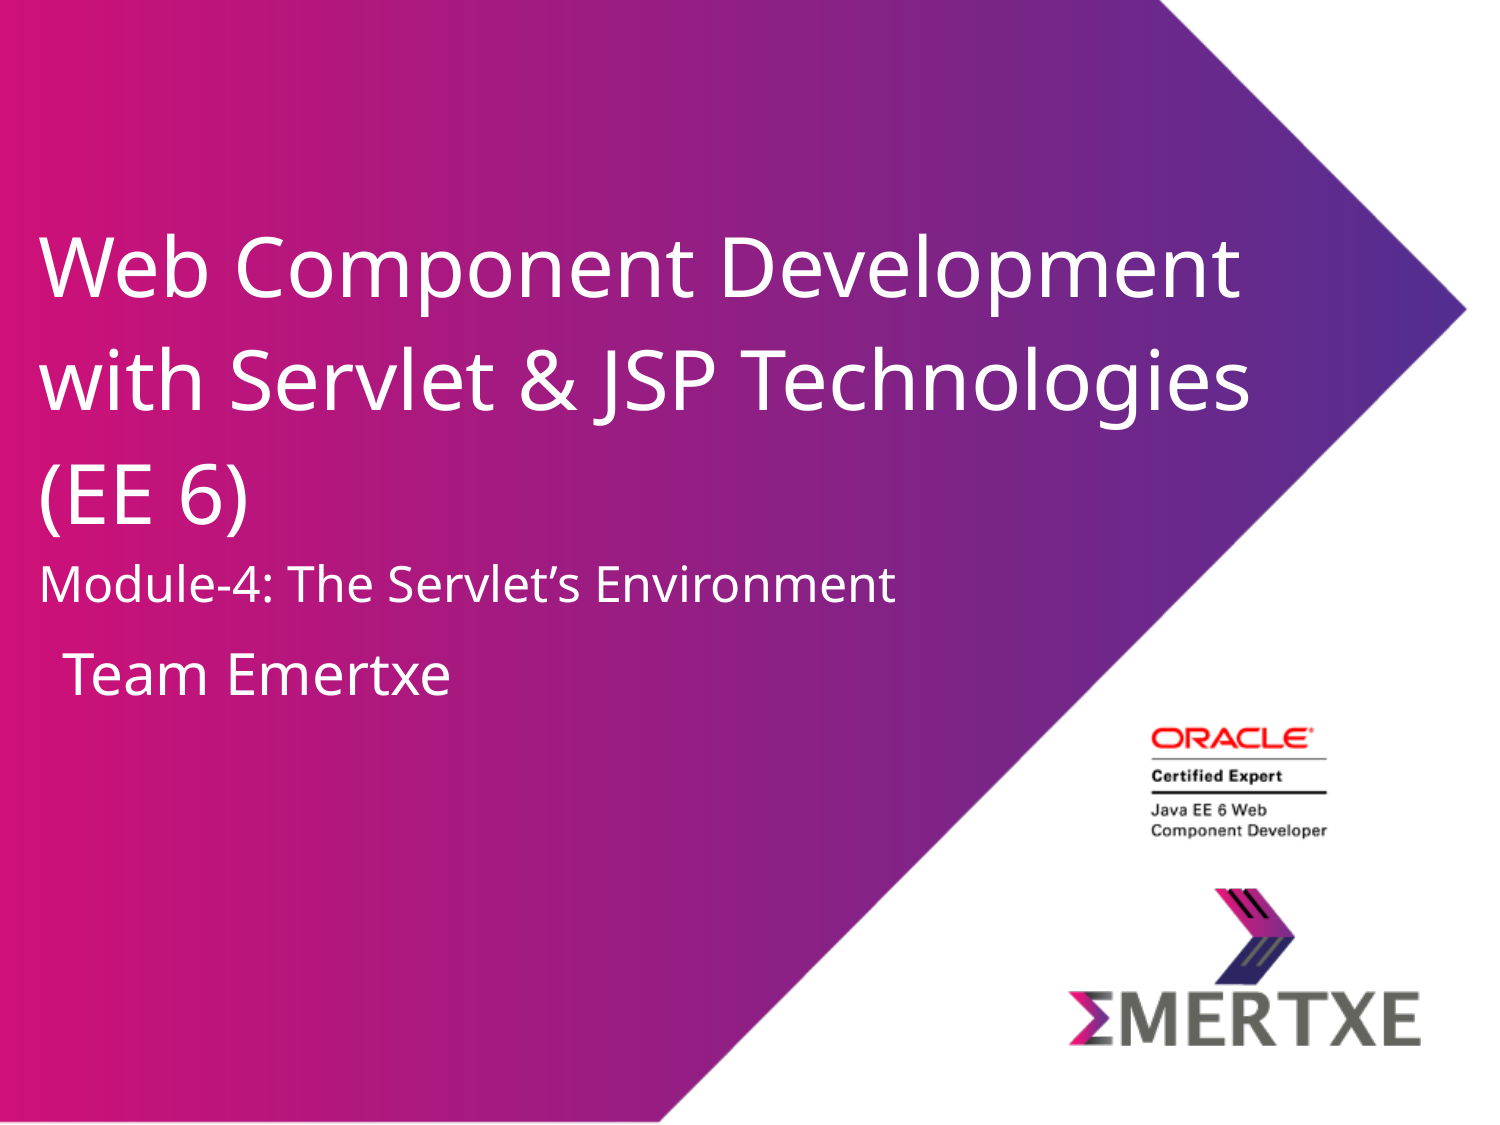

Web Component Development with Servlet & JSP Technologies (EE 6)
Module-4: The Servlet’s Environment
Team Emertxe